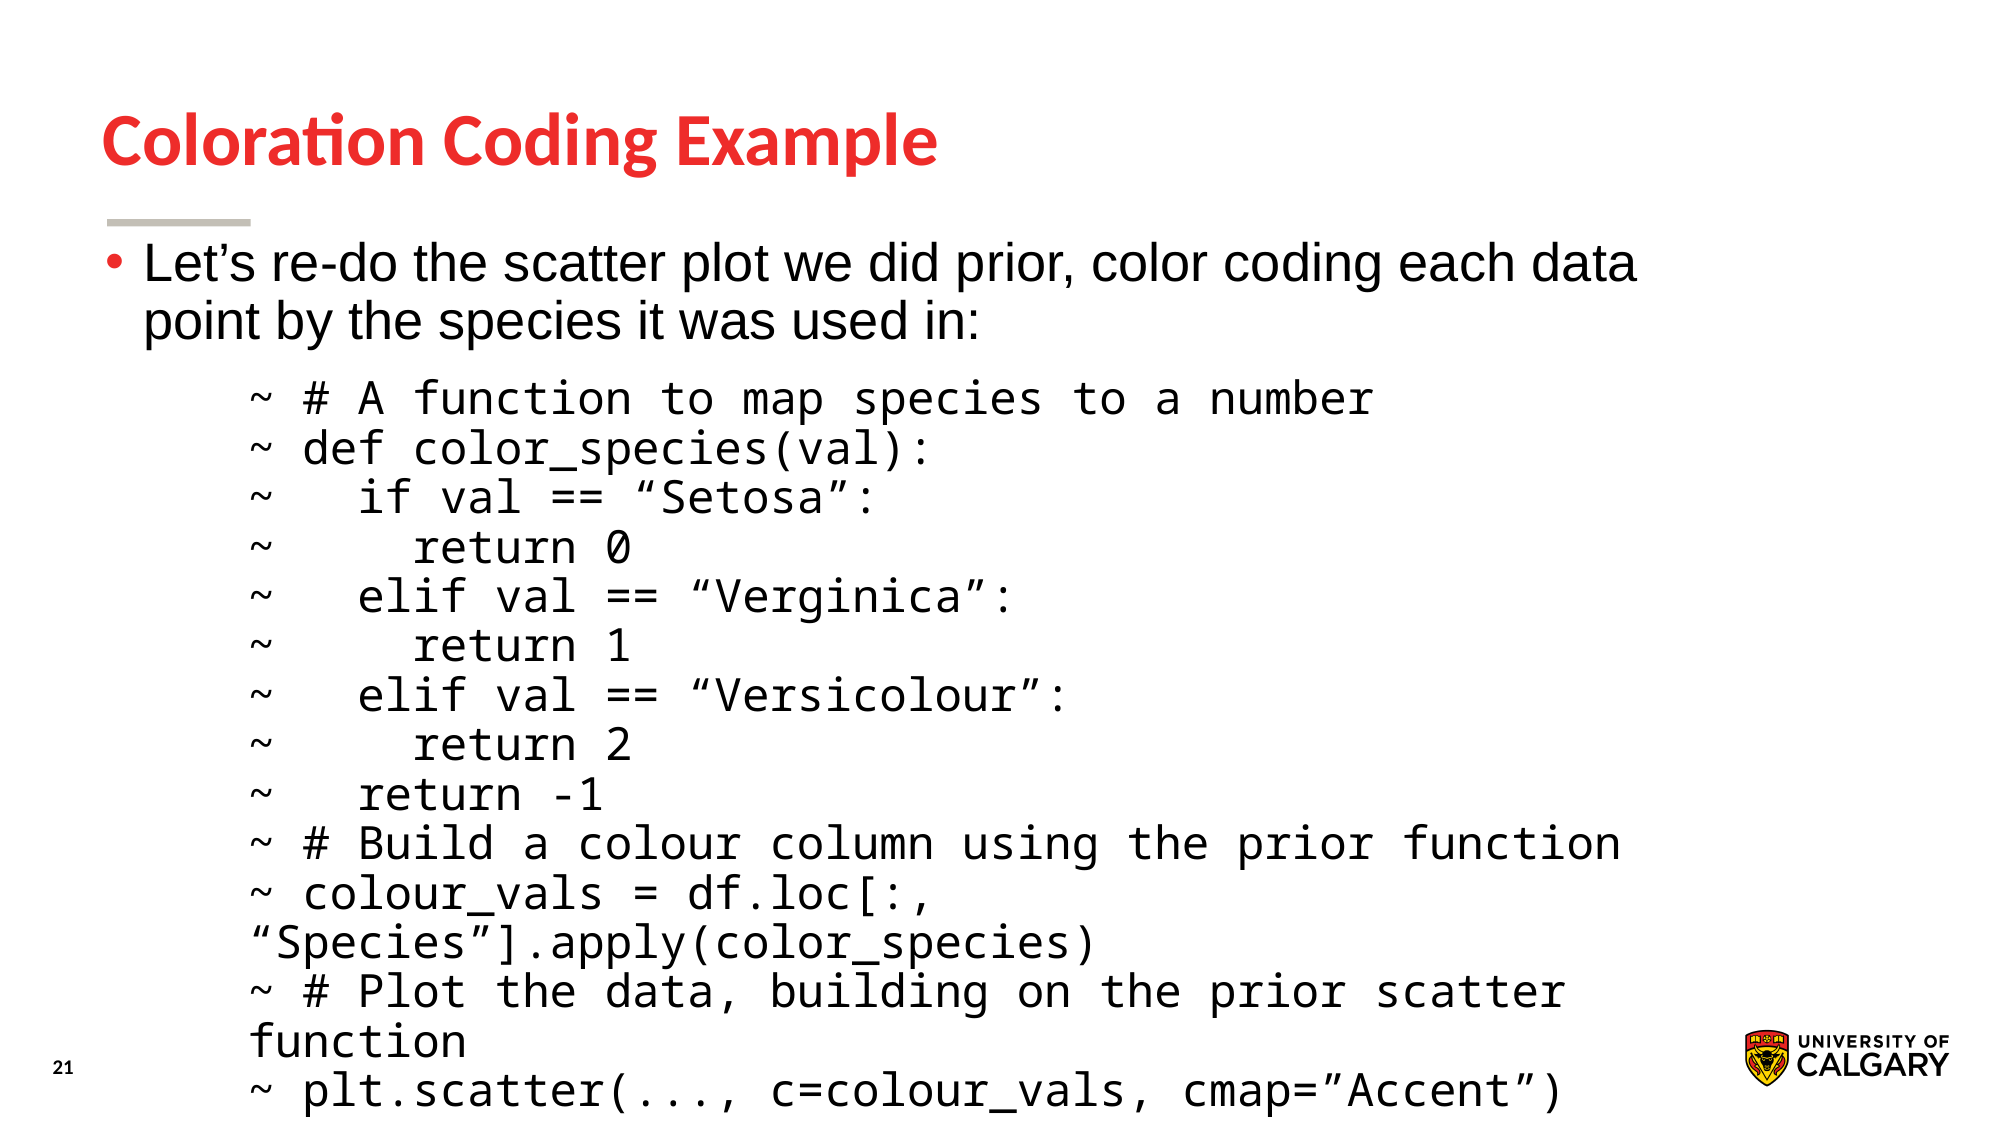

# Coloration Coding Example
Let’s re-do the scatter plot we did prior, color coding each data point by the species it was used in:
~ # A function to map species to a number
~ def color_species(val):
~ if val == “Setosa”:
~ return 0
~ elif val == “Verginica”:
~ return 1
~ elif val == “Versicolour”:
~ return 2
~ return -1
~ # Build a colour column using the prior function
~ colour_vals = df.loc[:, “Species”].apply(color_species)
~ # Plot the data, building on the prior scatter function
~ plt.scatter(..., c=colour_vals, cmap=”Accent”)